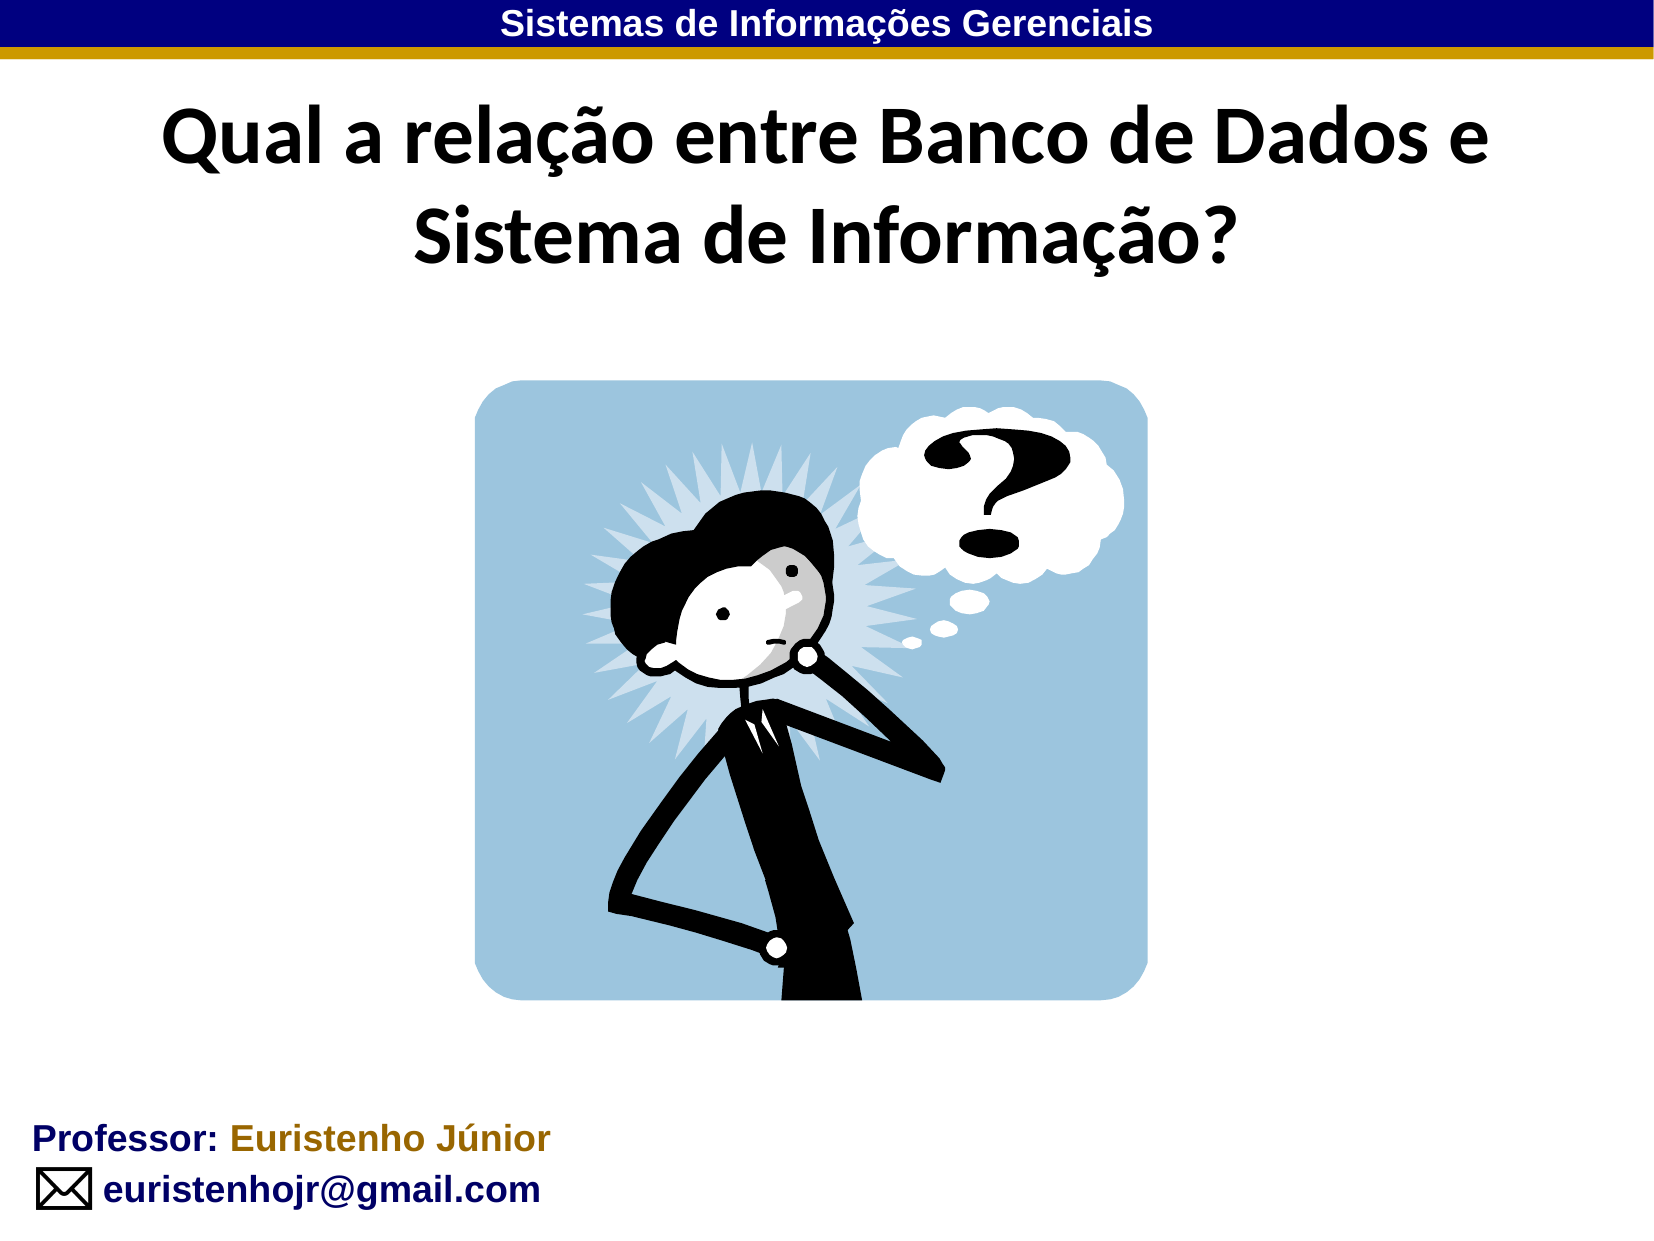

Empreendedorismo
Sistemas de Informações Gerenciais
# Qual a relação entre Banco de Dados e Sistema de Informação?
Professor: Euristenho Júnior
euristenhojr@gmail.com